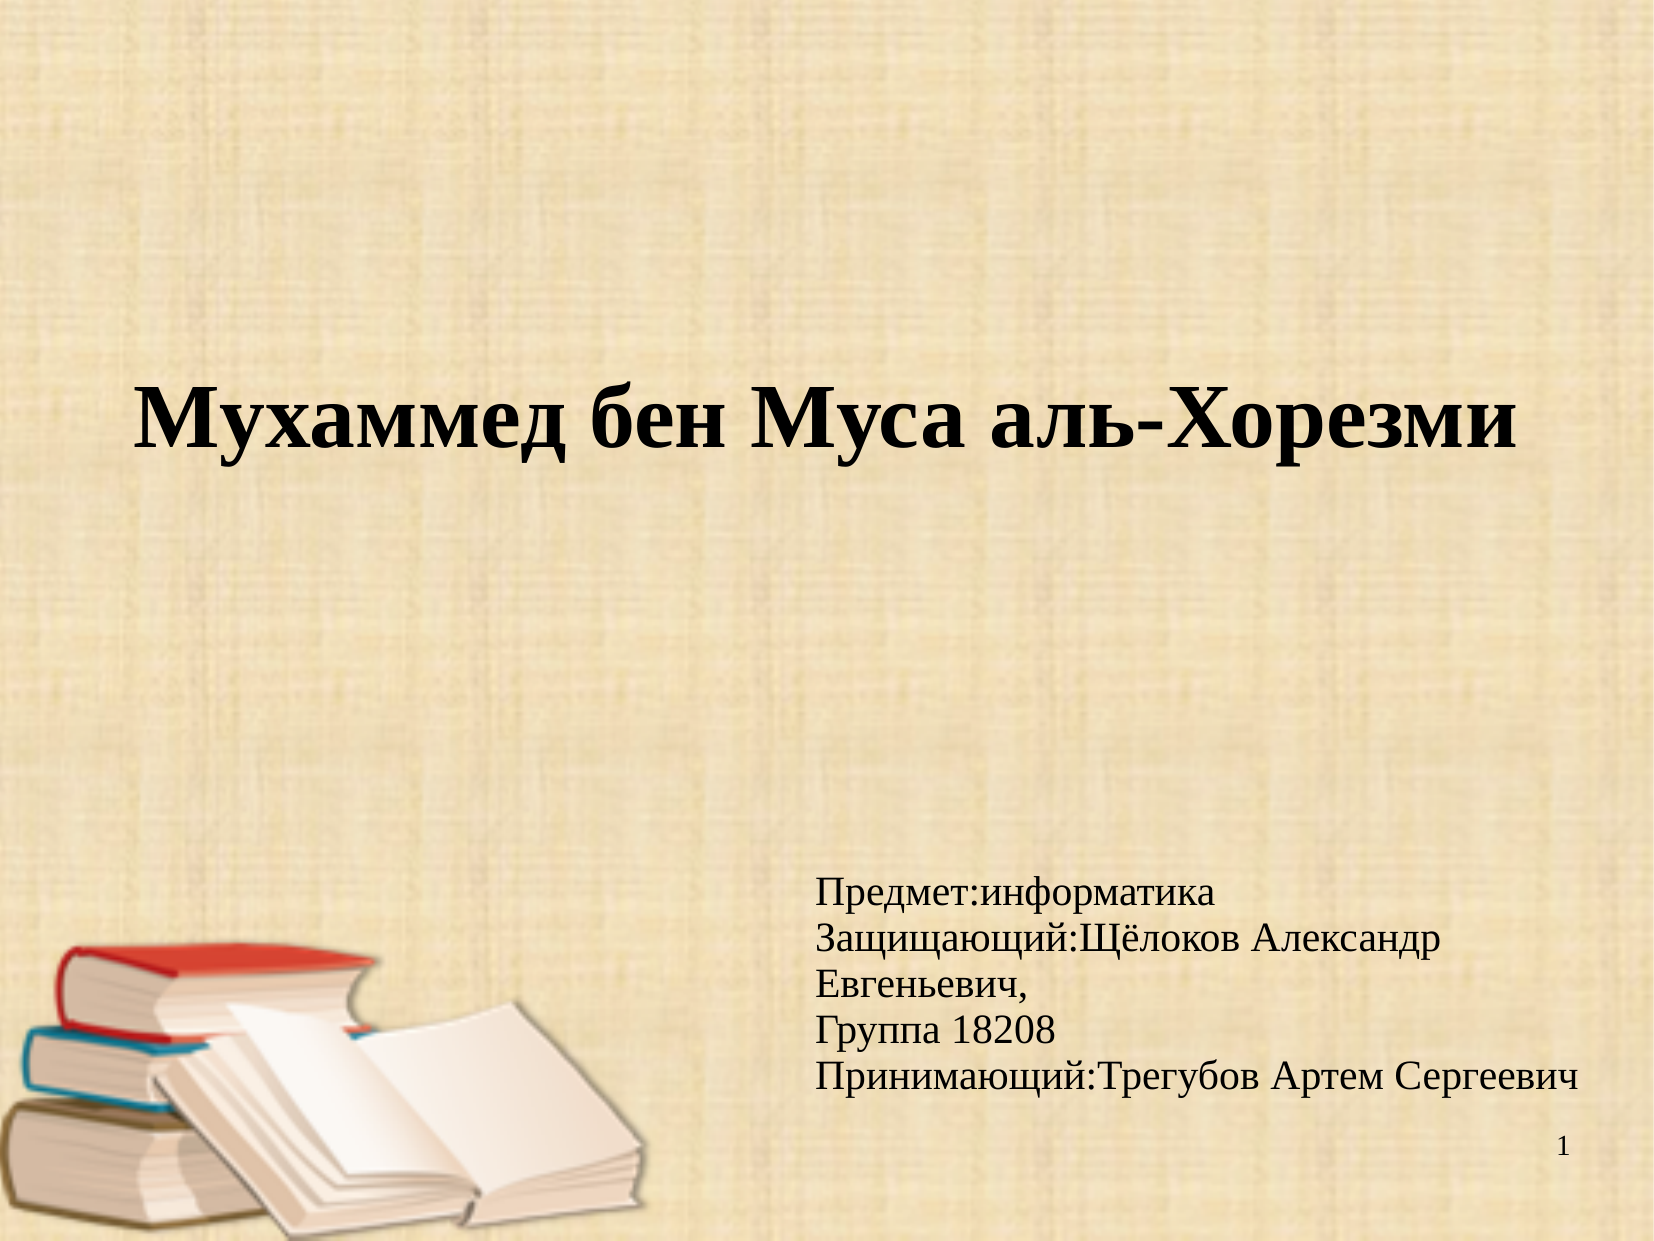

# Мухаммед бен Муса аль-Хорезми
Предмет:информатика
Защищающий:Щёлоков Александр Евгеньевич,
Группа 18208
Принимающий:Трегубов Артем Сергеевич
1